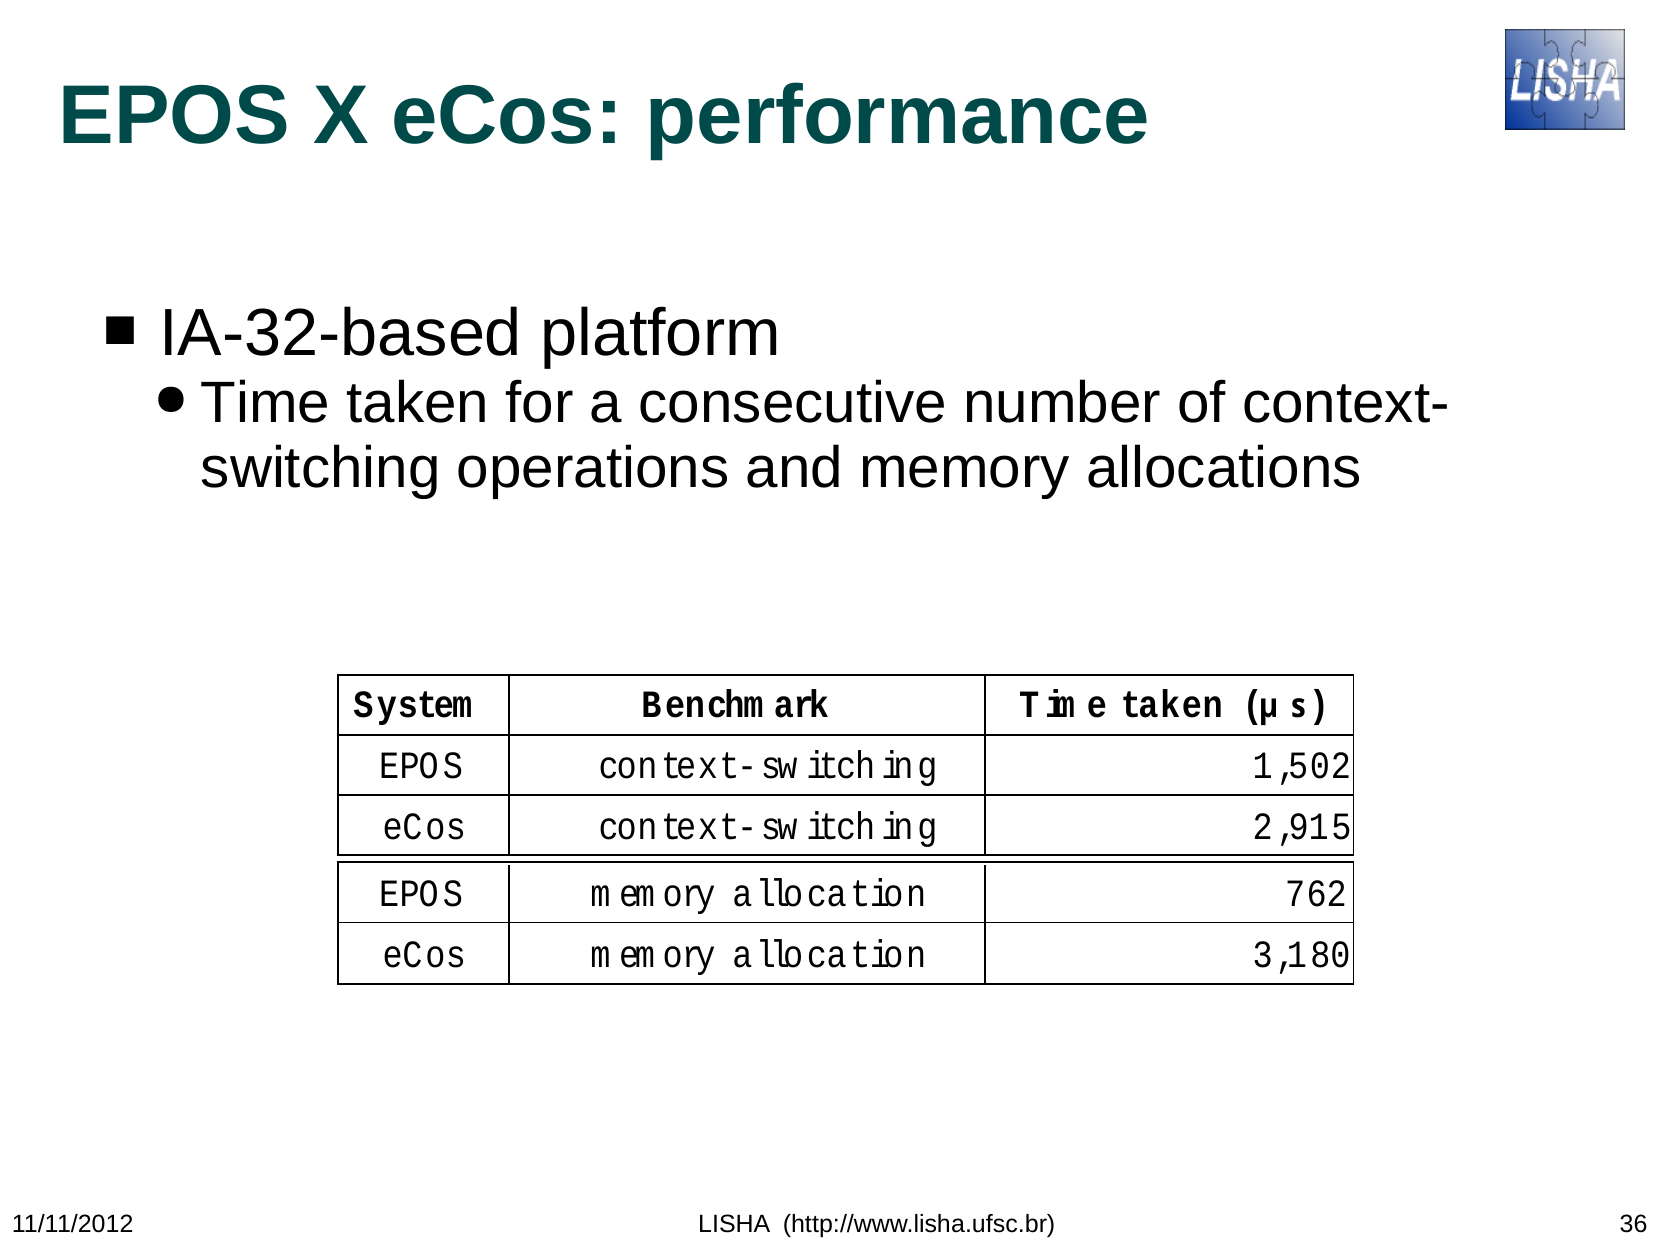

# EPOS X eCos: performance
IA-32-based platform
Time taken for a consecutive number of context-switching operations and memory allocations